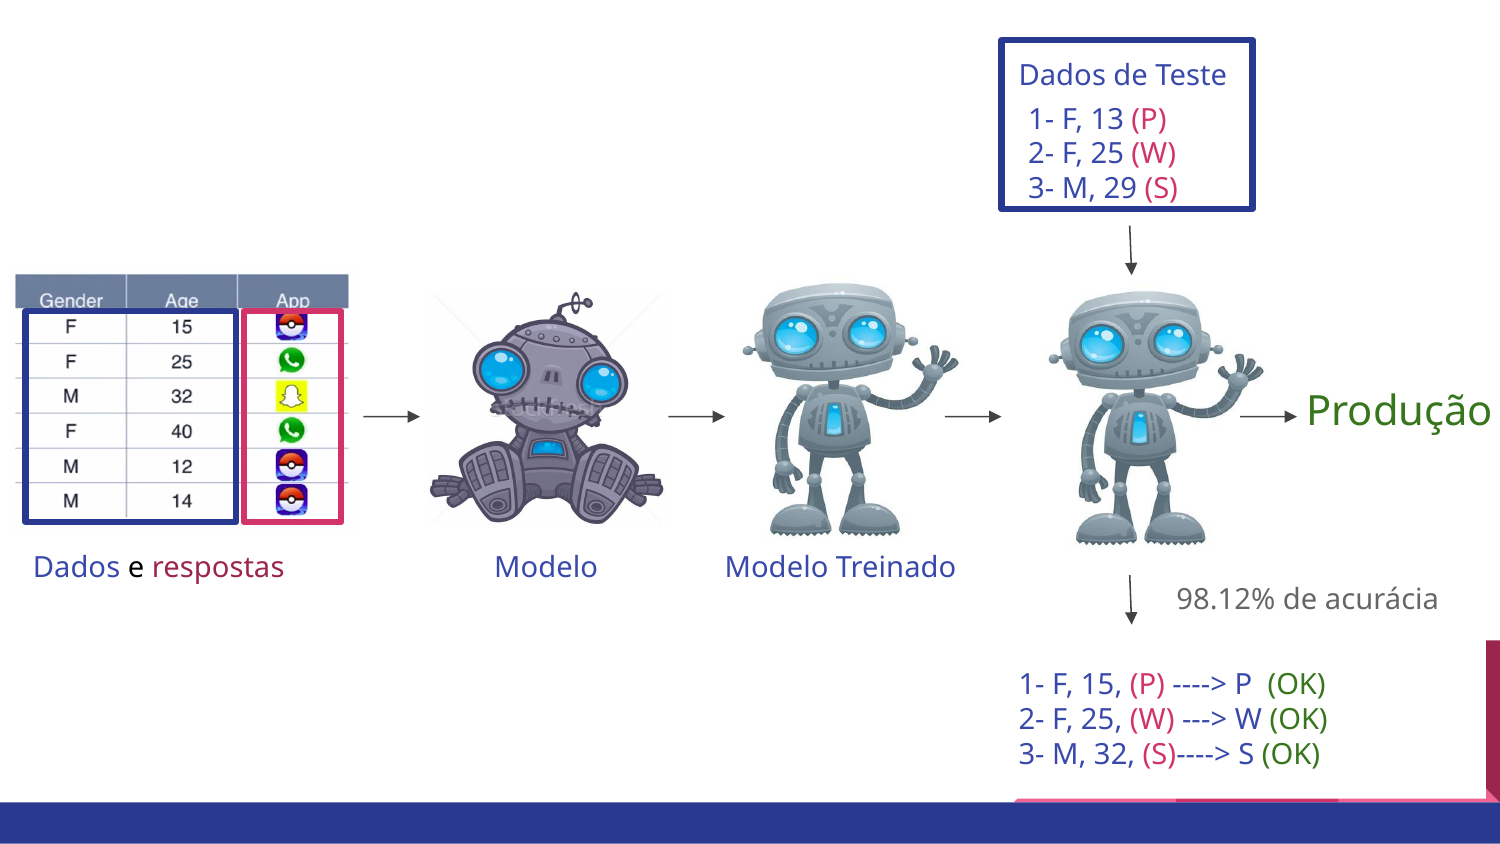

Dados de Teste
1- F, 13 (P)
2- F, 25 (W)
3- M, 29 (S)
 Produção
Dados e respostas
Modelo
Modelo Treinado
98.12% de acurácia
1- F, 15, (P) ----> P (OK)
2- F, 25, (W) ---> W (OK)
3- M, 32, (S)----> S (OK)